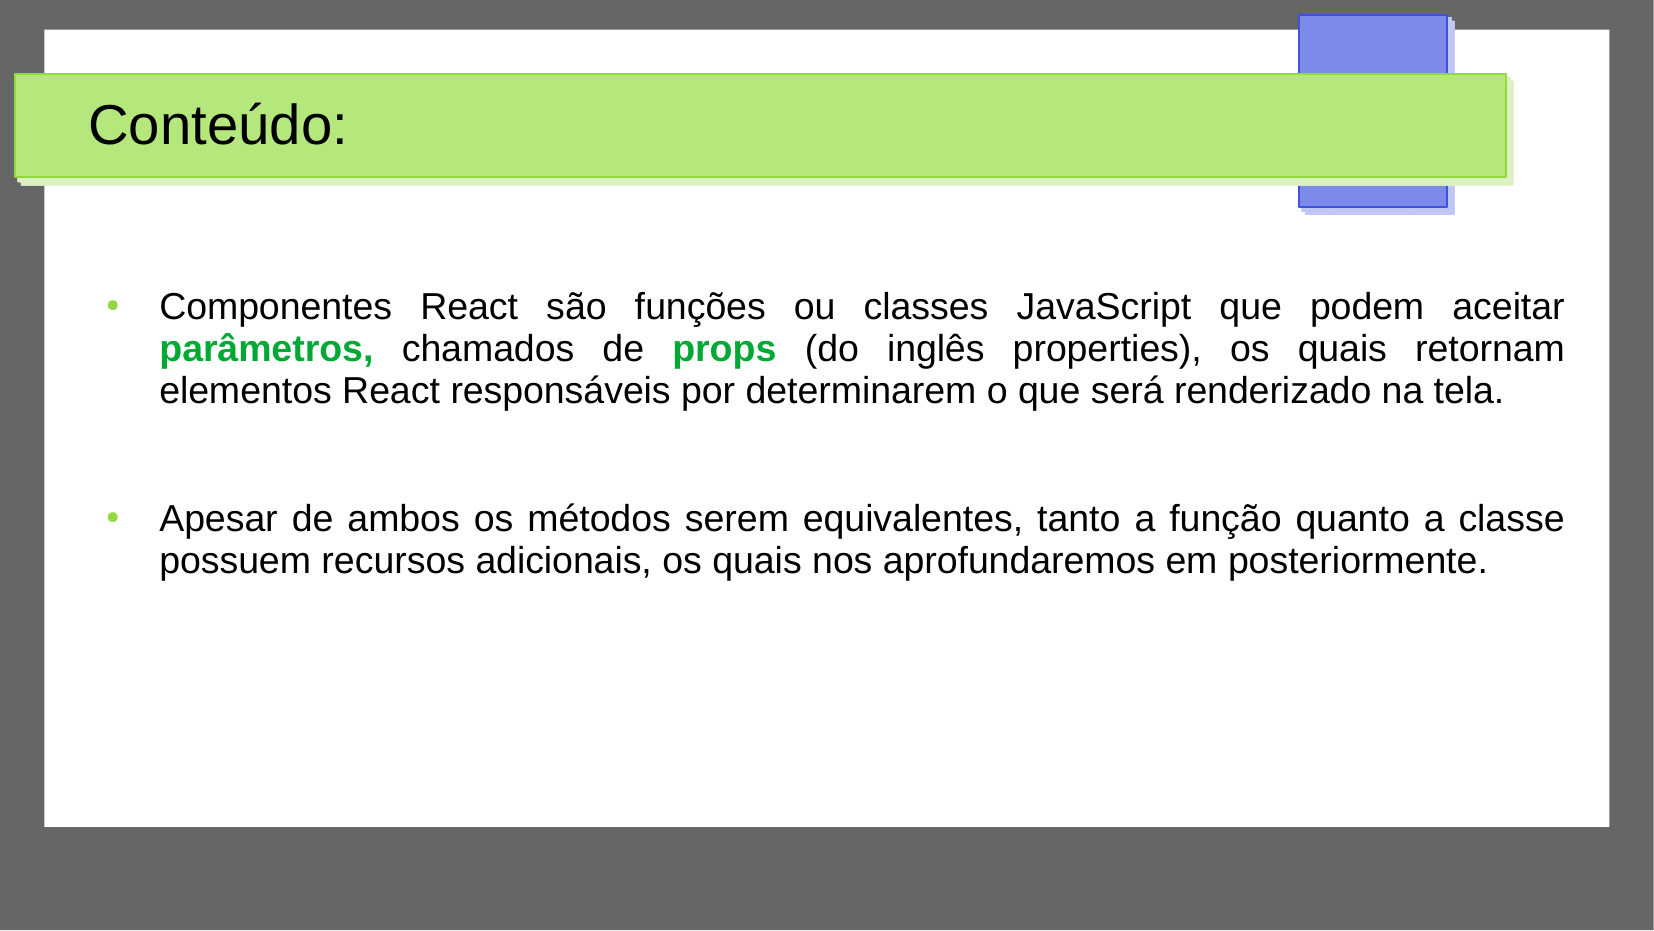

# Conteúdo:
Componentes React são funções ou classes JavaScript que podem aceitar parâmetros, chamados de props (do inglês properties), os quais retornam elementos React responsáveis por determinarem o que será renderizado na tela.
Apesar de ambos os métodos serem equivalentes, tanto a função quanto a classe possuem recursos adicionais, os quais nos aprofundaremos em posteriormente.